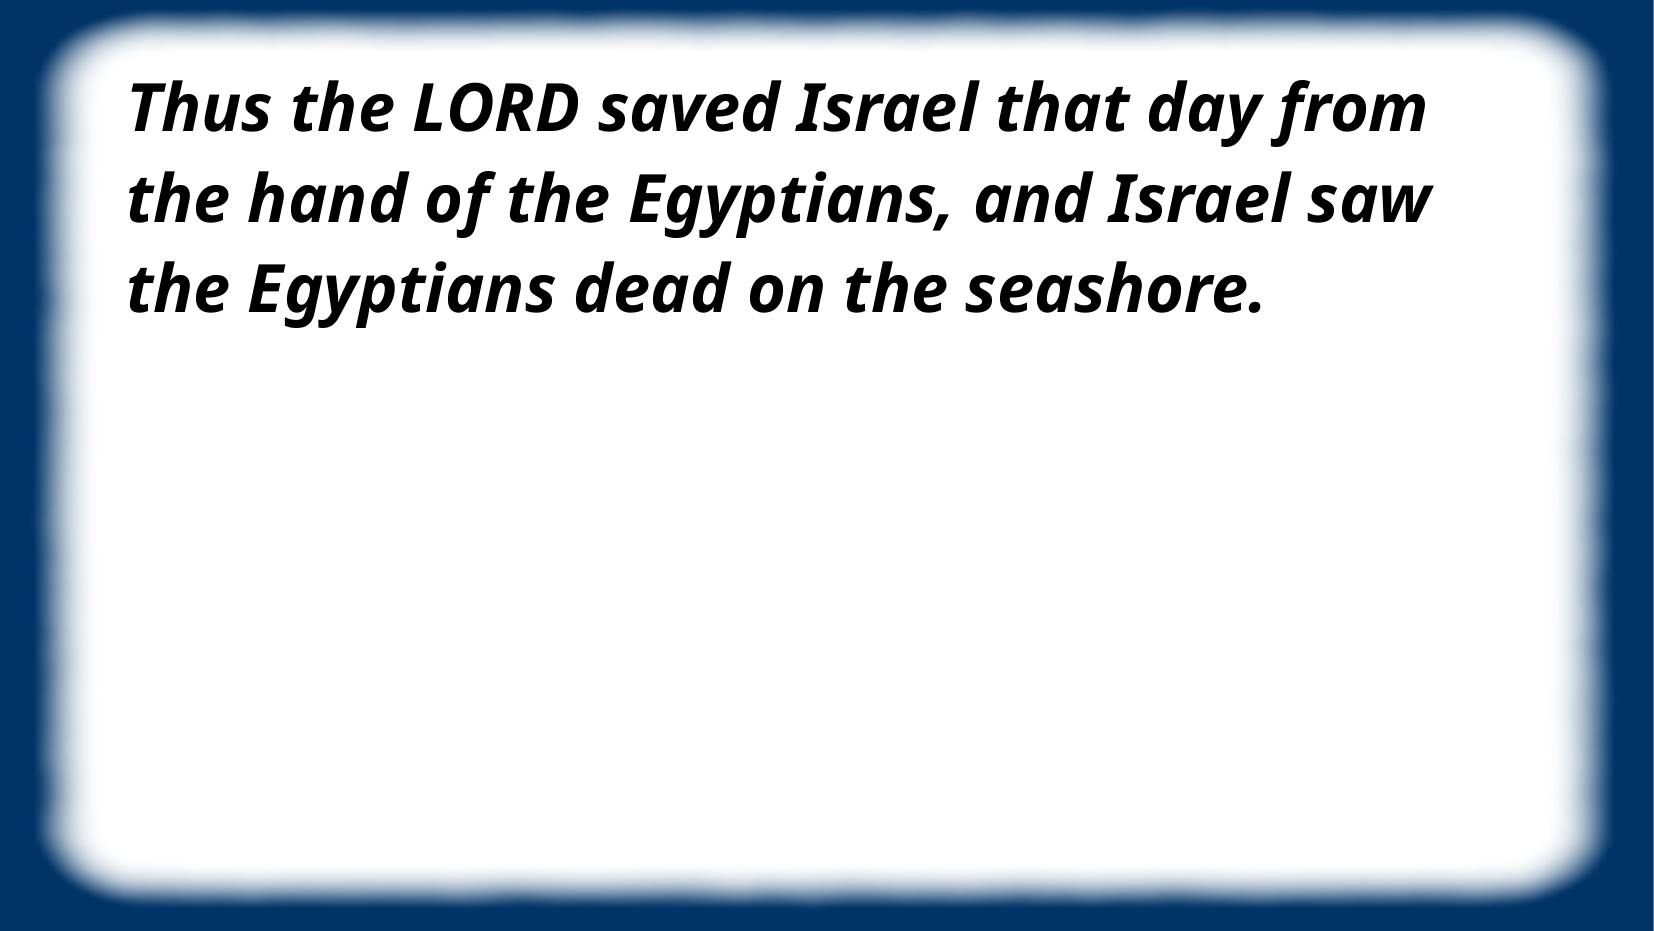

Thus the Lord saved Israel that day from the hand of the Egyptians, and Israel saw the Egyptians dead on the seashore.